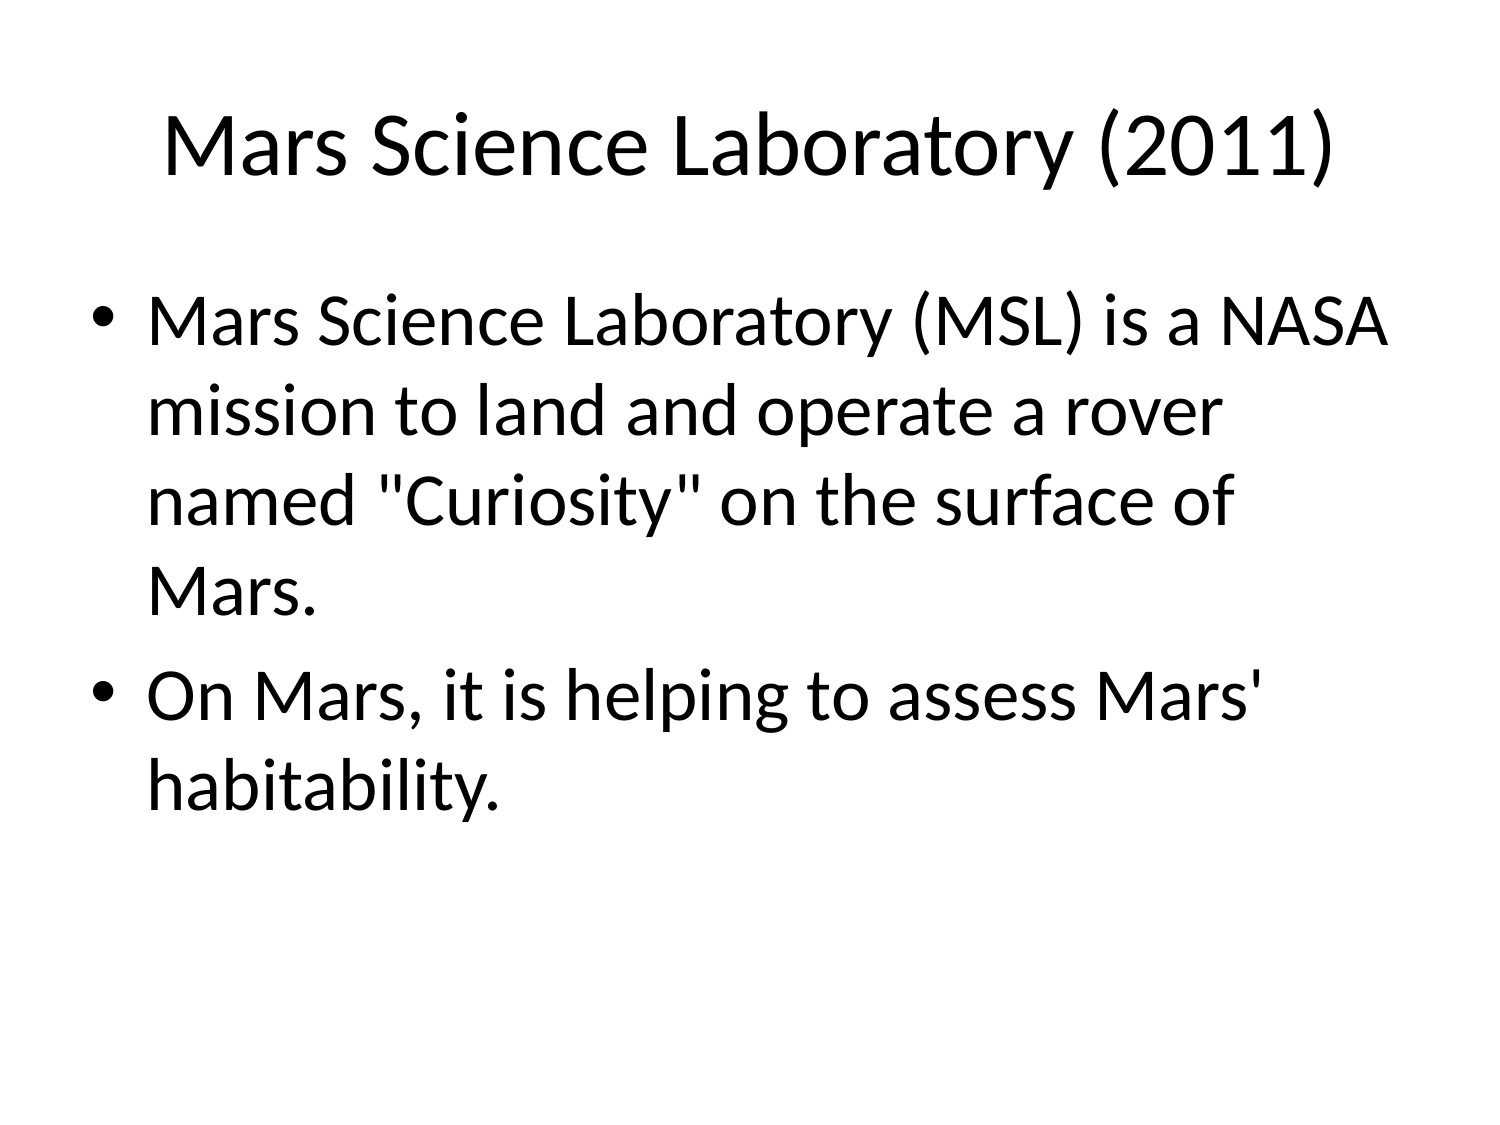

# Mars Science Laboratory (2011)
Mars Science Laboratory (MSL) is a NASA mission to land and operate a rover named "Curiosity" on the surface of Mars.
On Mars, it is helping to assess Mars' habitability.